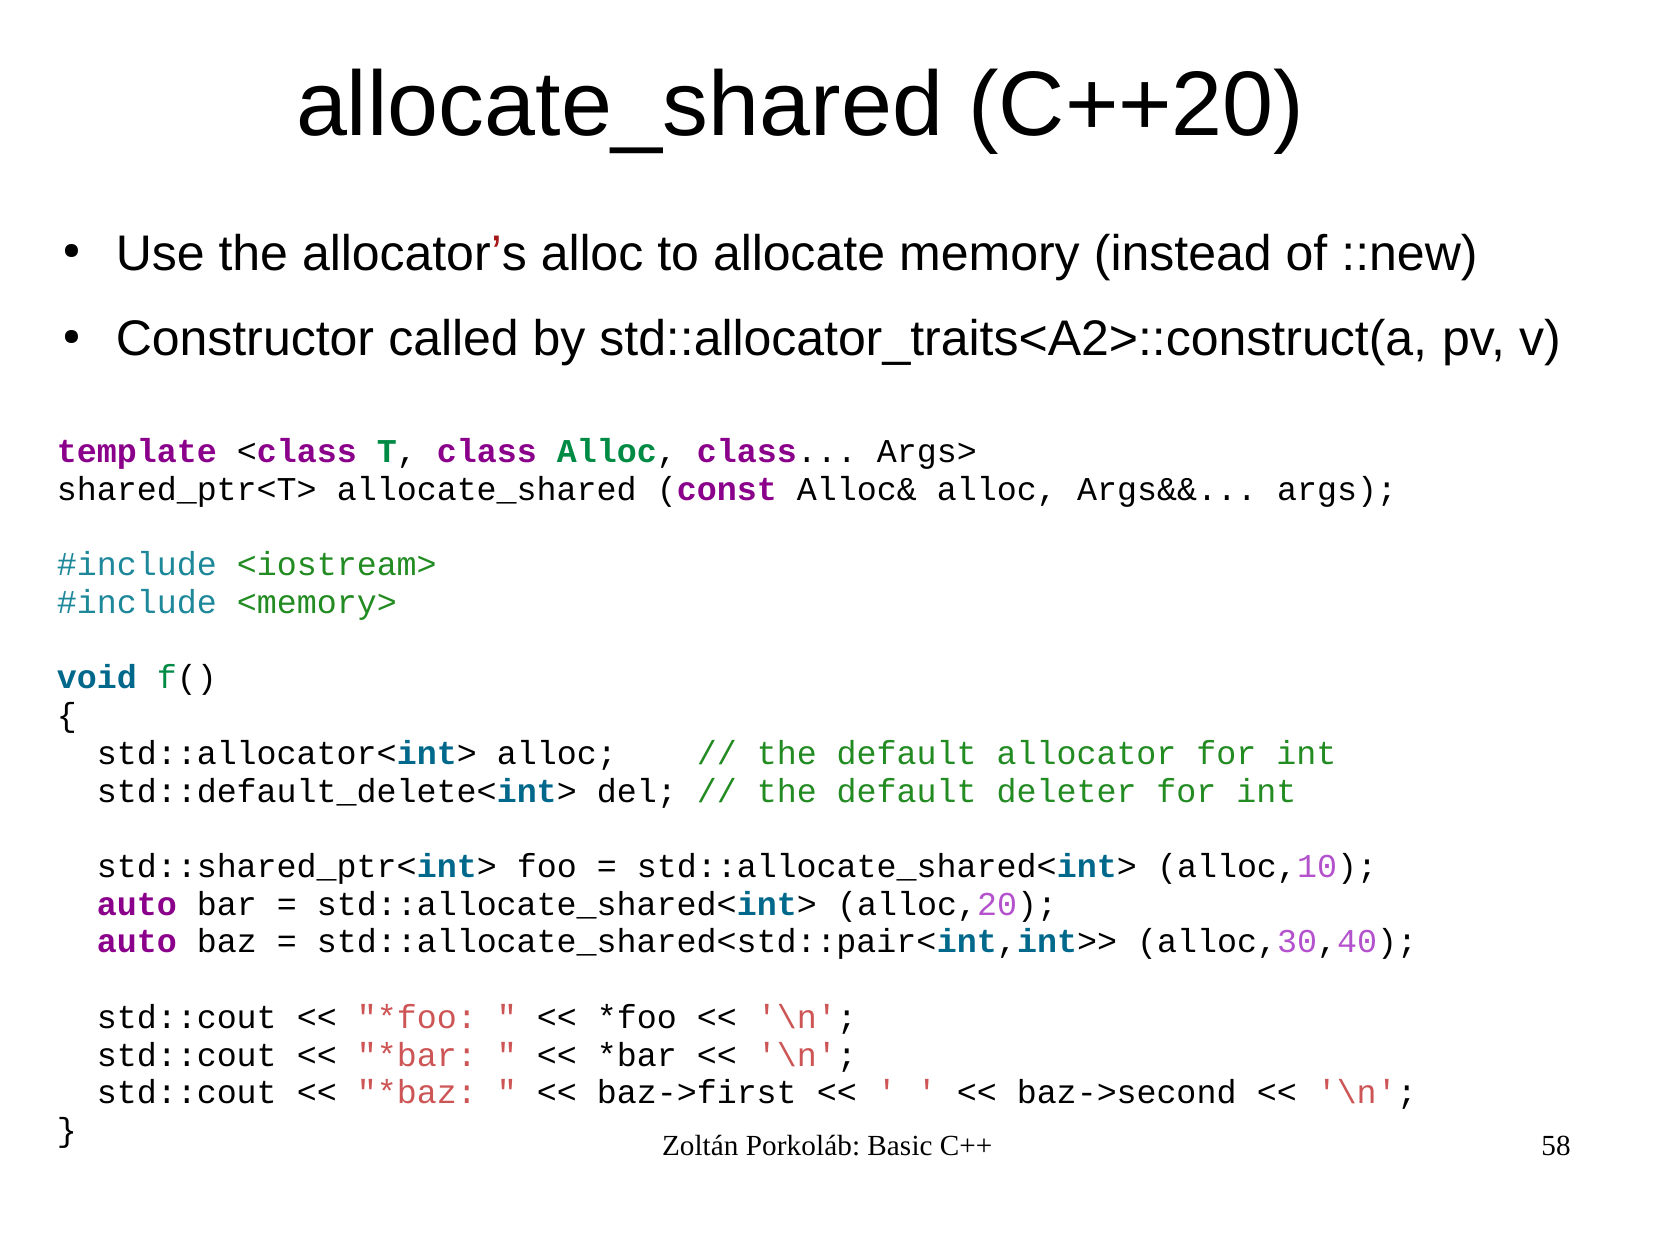

# allocate_shared (C++20)
Use the allocator’s alloc to allocate memory (instead of ::new)
Constructor called by std::allocator_traits<A2>::construct(a, pv, v)
template <class T, class Alloc, class... Args>
shared_ptr<T> allocate_shared (const Alloc& alloc, Args&&... args);
#include <iostream>
#include <memory>
void f()
{
 std::allocator<int> alloc; // the default allocator for int
 std::default_delete<int> del; // the default deleter for int
 std::shared_ptr<int> foo = std::allocate_shared<int> (alloc,10);
 auto bar = std::allocate_shared<int> (alloc,20);
 auto baz = std::allocate_shared<std::pair<int,int>> (alloc,30,40);
 std::cout << "*foo: " << *foo << '\n';
 std::cout << "*bar: " << *bar << '\n';
 std::cout << "*baz: " << baz->first << ' ' << baz->second << '\n';
}
Zoltán Porkoláb: Basic C++
58